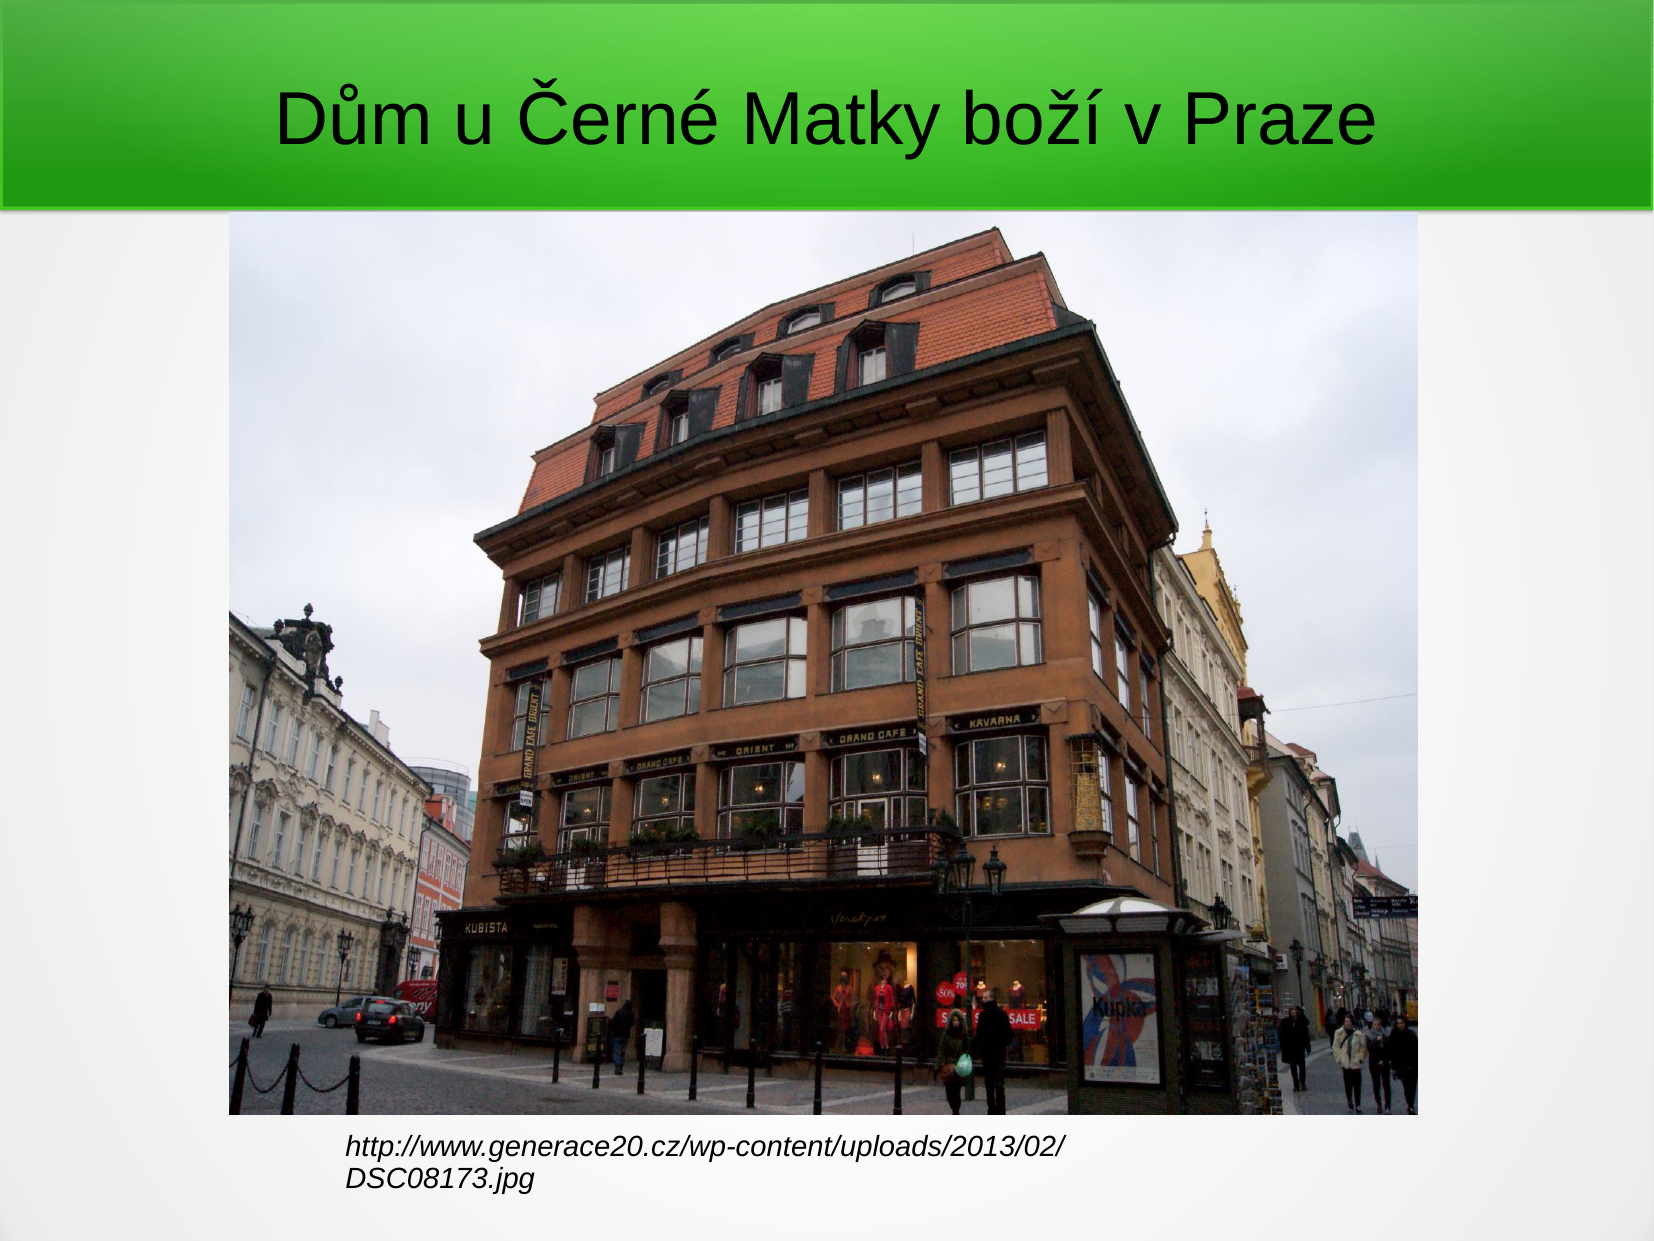

# Dům u Černé Matky boží v Praze
http://www.generace20.cz/wp-content/uploads/2013/02/DSC08173.jpg